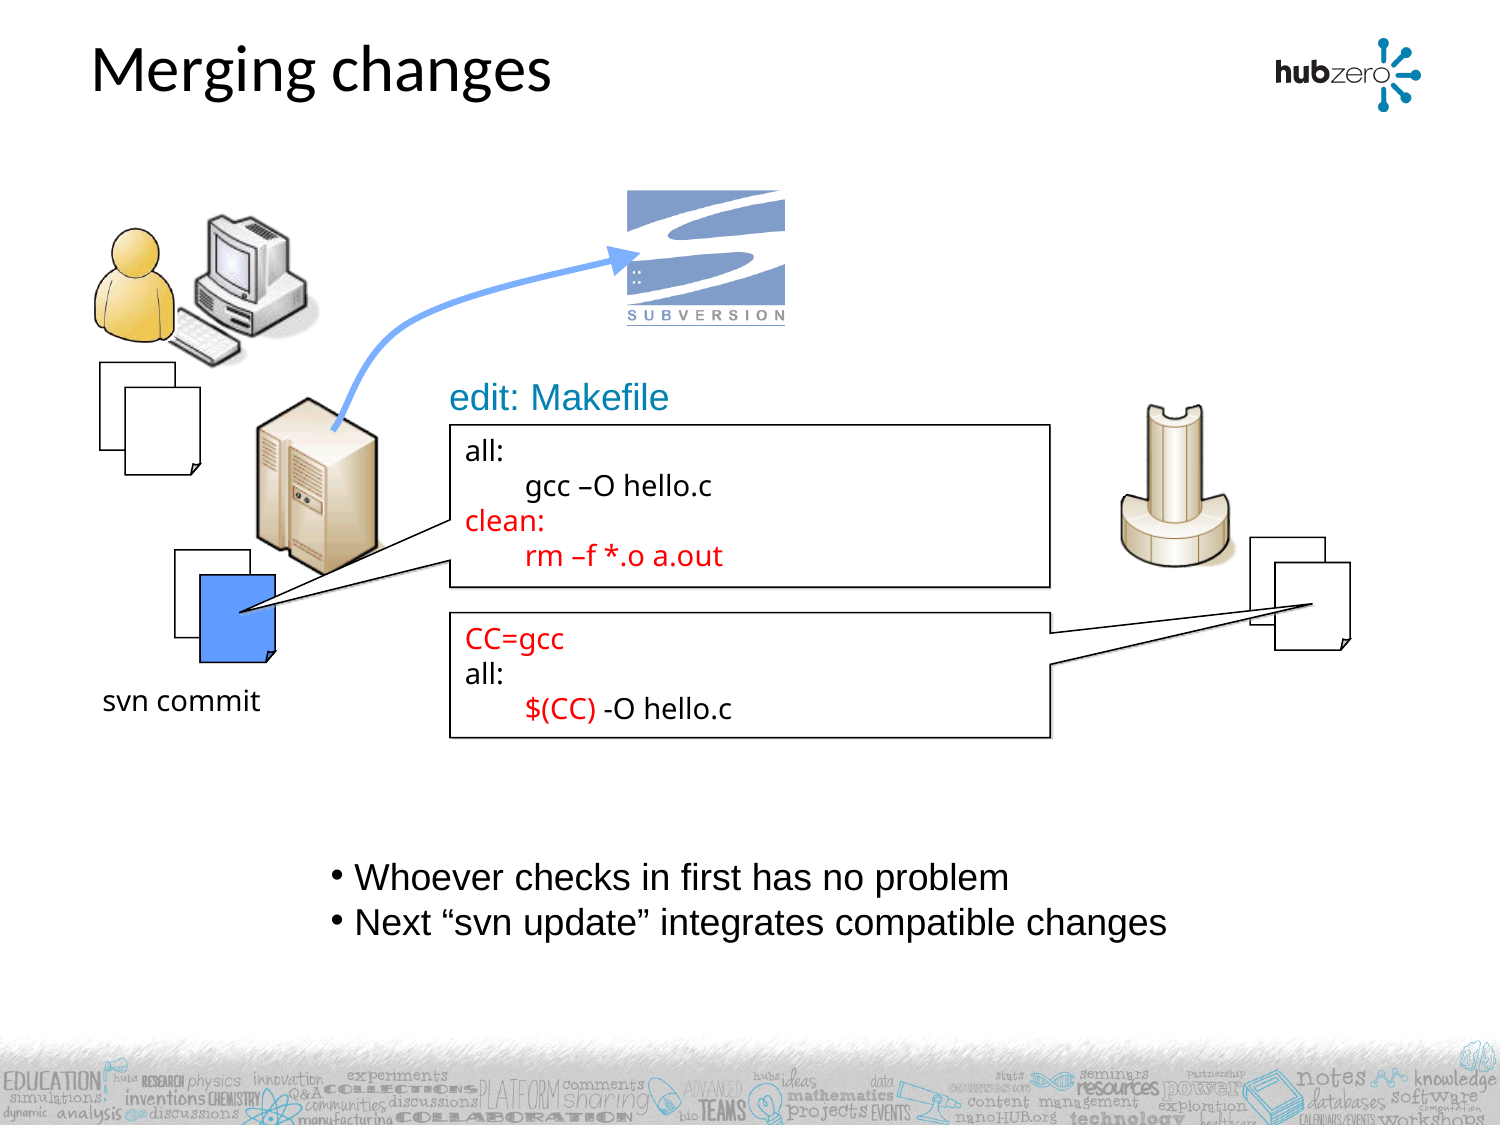

Merging changes
edit: Makefile
all:
 gcc –O hello.c
clean:
 rm –f *.o a.out
CC=gcc
all:
 $(CC) -O hello.c
svn commit
 Whoever checks in first has no problem
 Next “svn update” integrates compatible changes